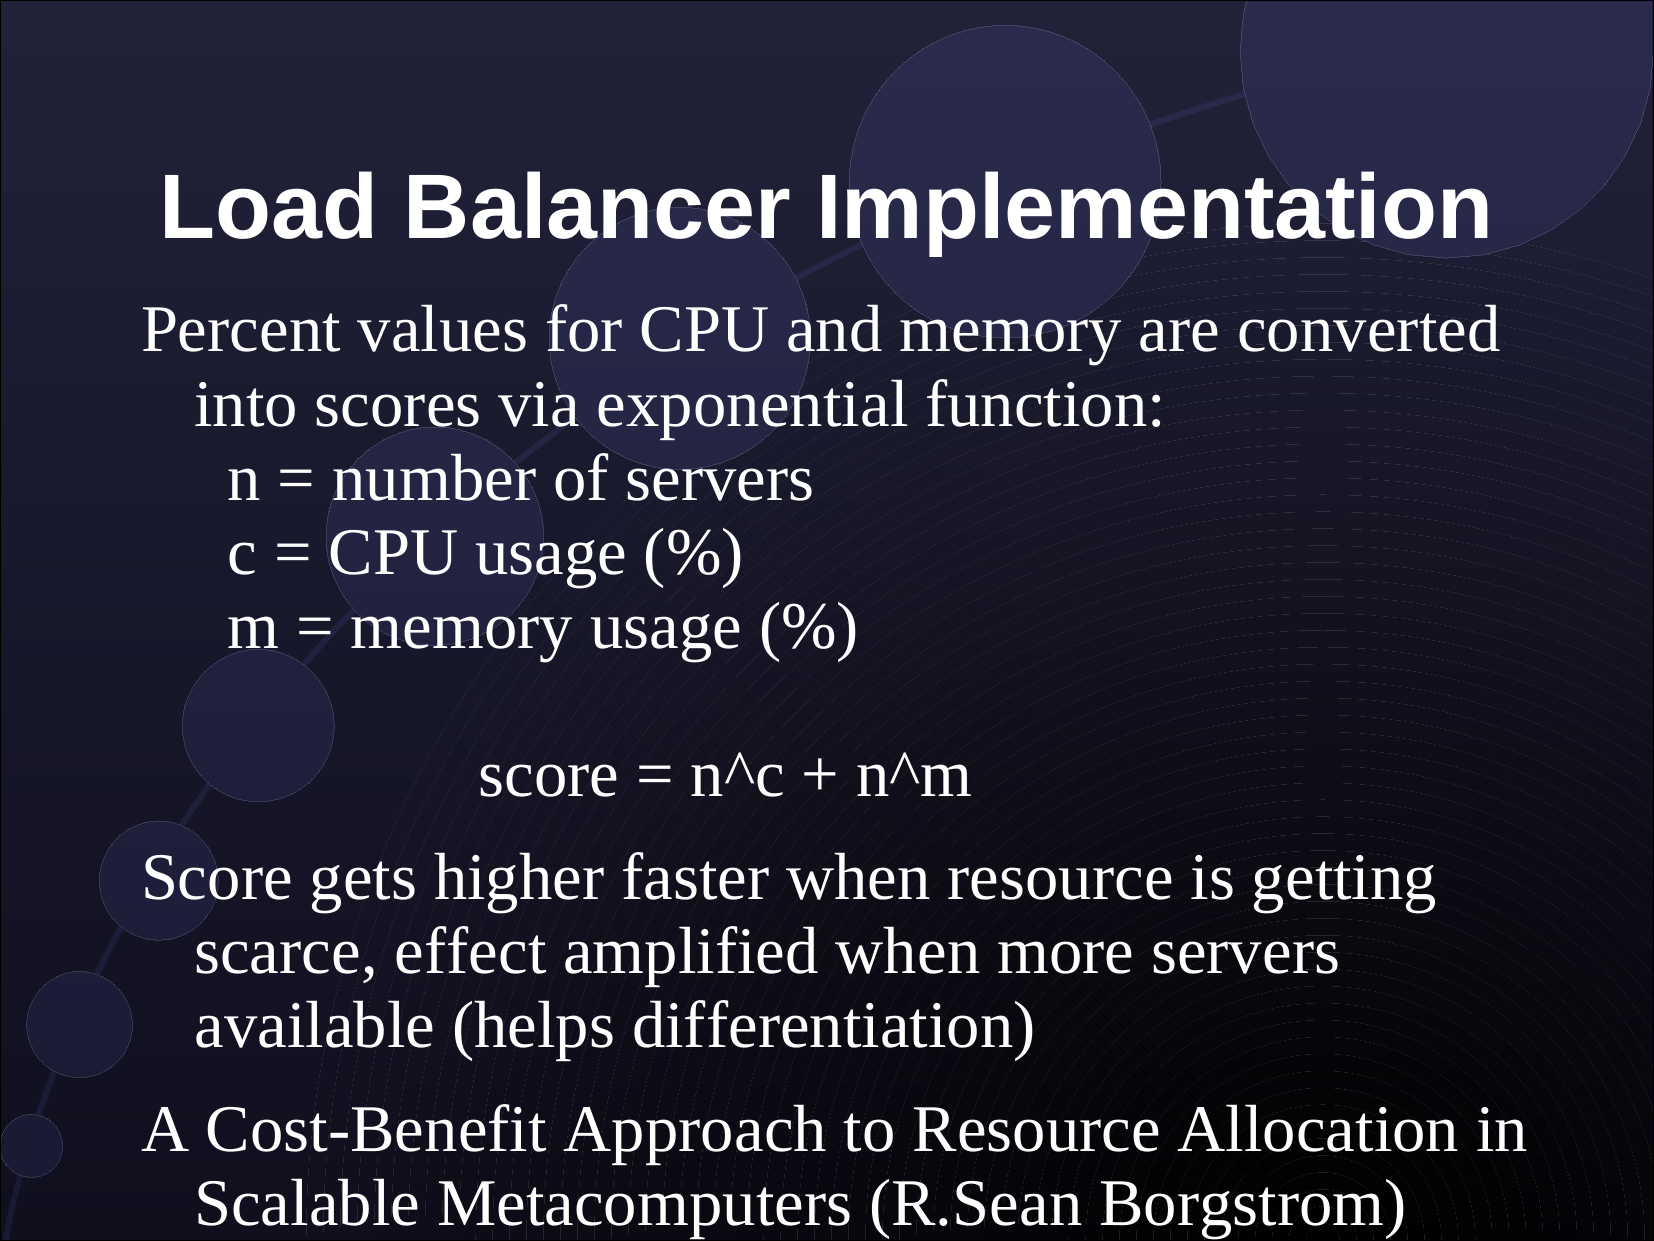

# Load Balancer Implementation
Percent values for CPU and memory are converted into scores via exponential function:
 n = number of servers
 c = CPU usage (%)
 m = memory usage (%)
 score = n^c + n^m
Score gets higher faster when resource is getting scarce, effect amplified when more servers available (helps differentiation)
A Cost-Benefit Approach to Resource Allocation in Scalable Metacomputers (R.Sean Borgstrom)